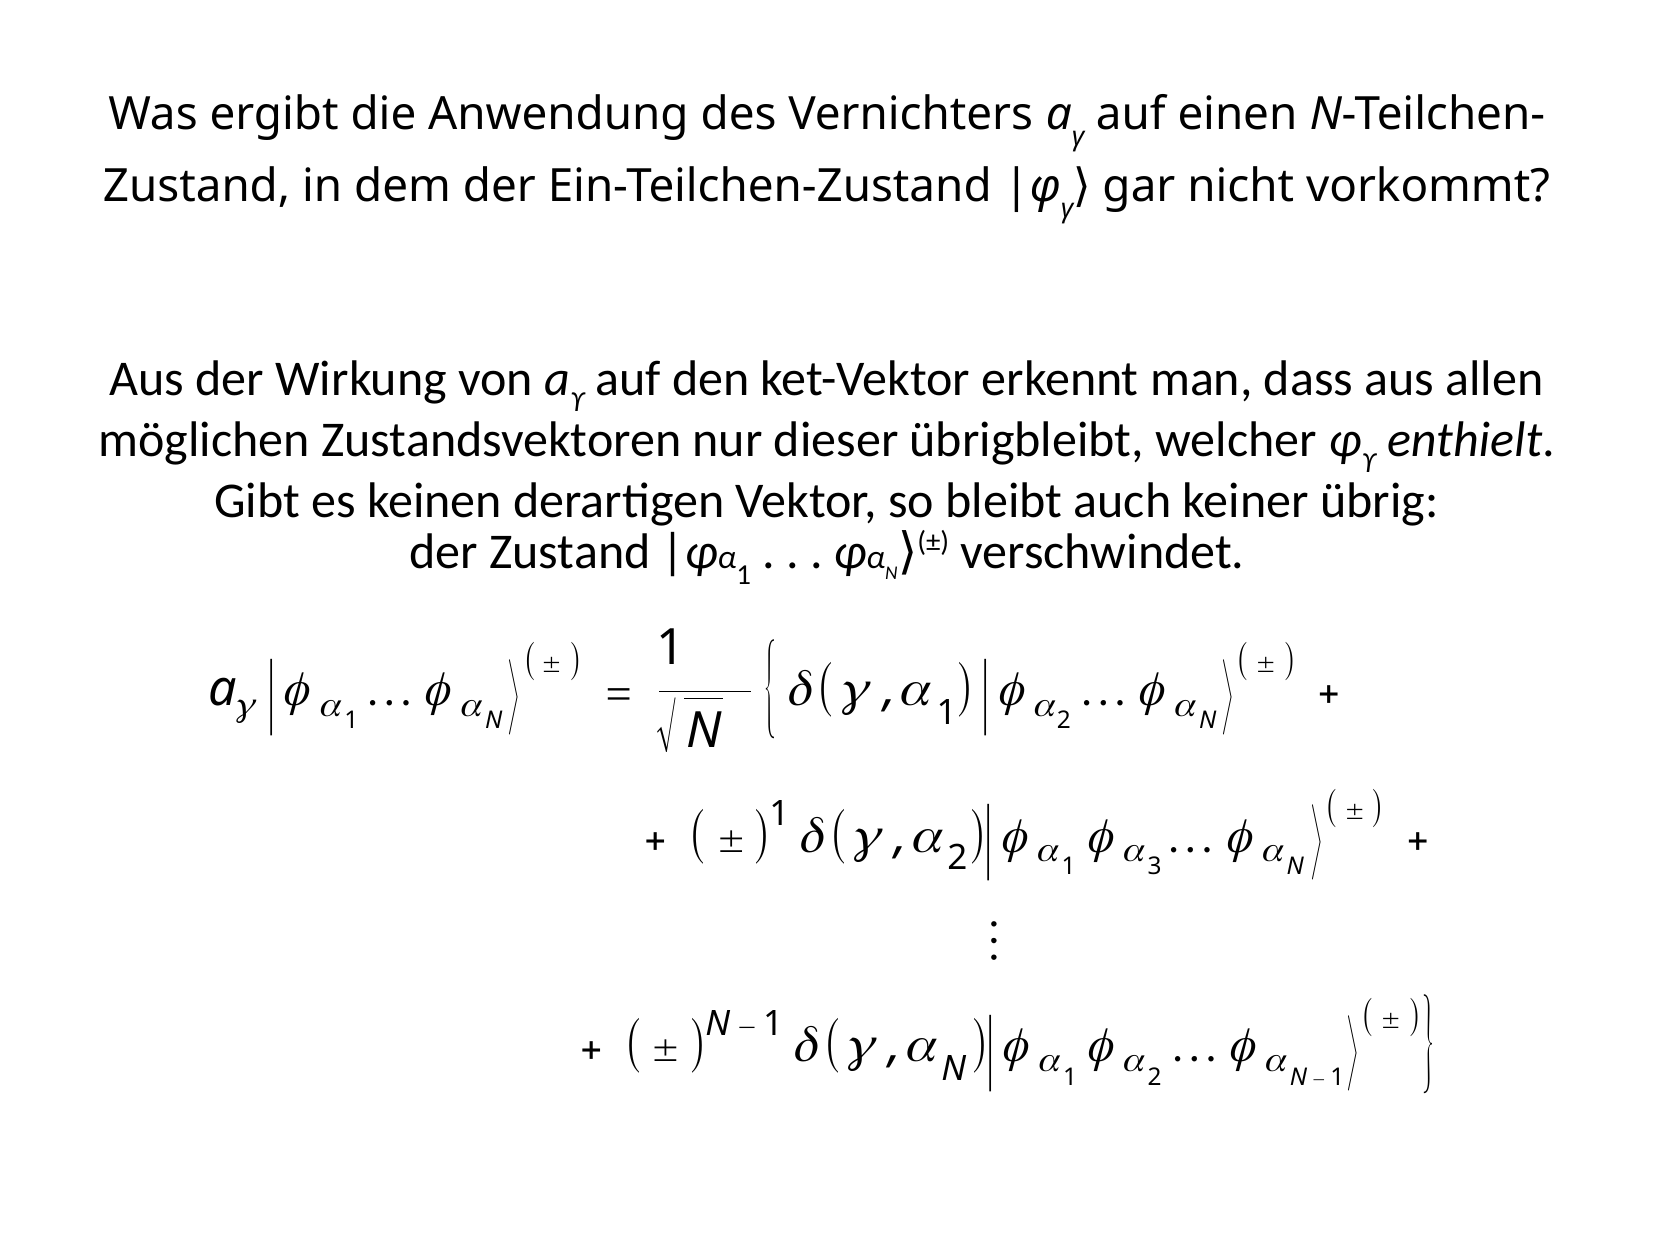

# Was ergibt die Anwendung des Vernichters aγ auf einen N-Teilchen-Zustand, in dem der Ein-Teilchen-Zustand |φγ⟩ gar nicht vorkommt?
Aus der Wirkung von aϒ auf den ket-Vektor erkennt man, dass aus allen möglichen Zustandsvektoren nur dieser übrigbleibt, welcher φϒ enthielt. Gibt es keinen derartigen Vektor, so bleibt auch keiner übrig:
der Zustand |φα1 . . . φαN⟩(±) verschwindet.